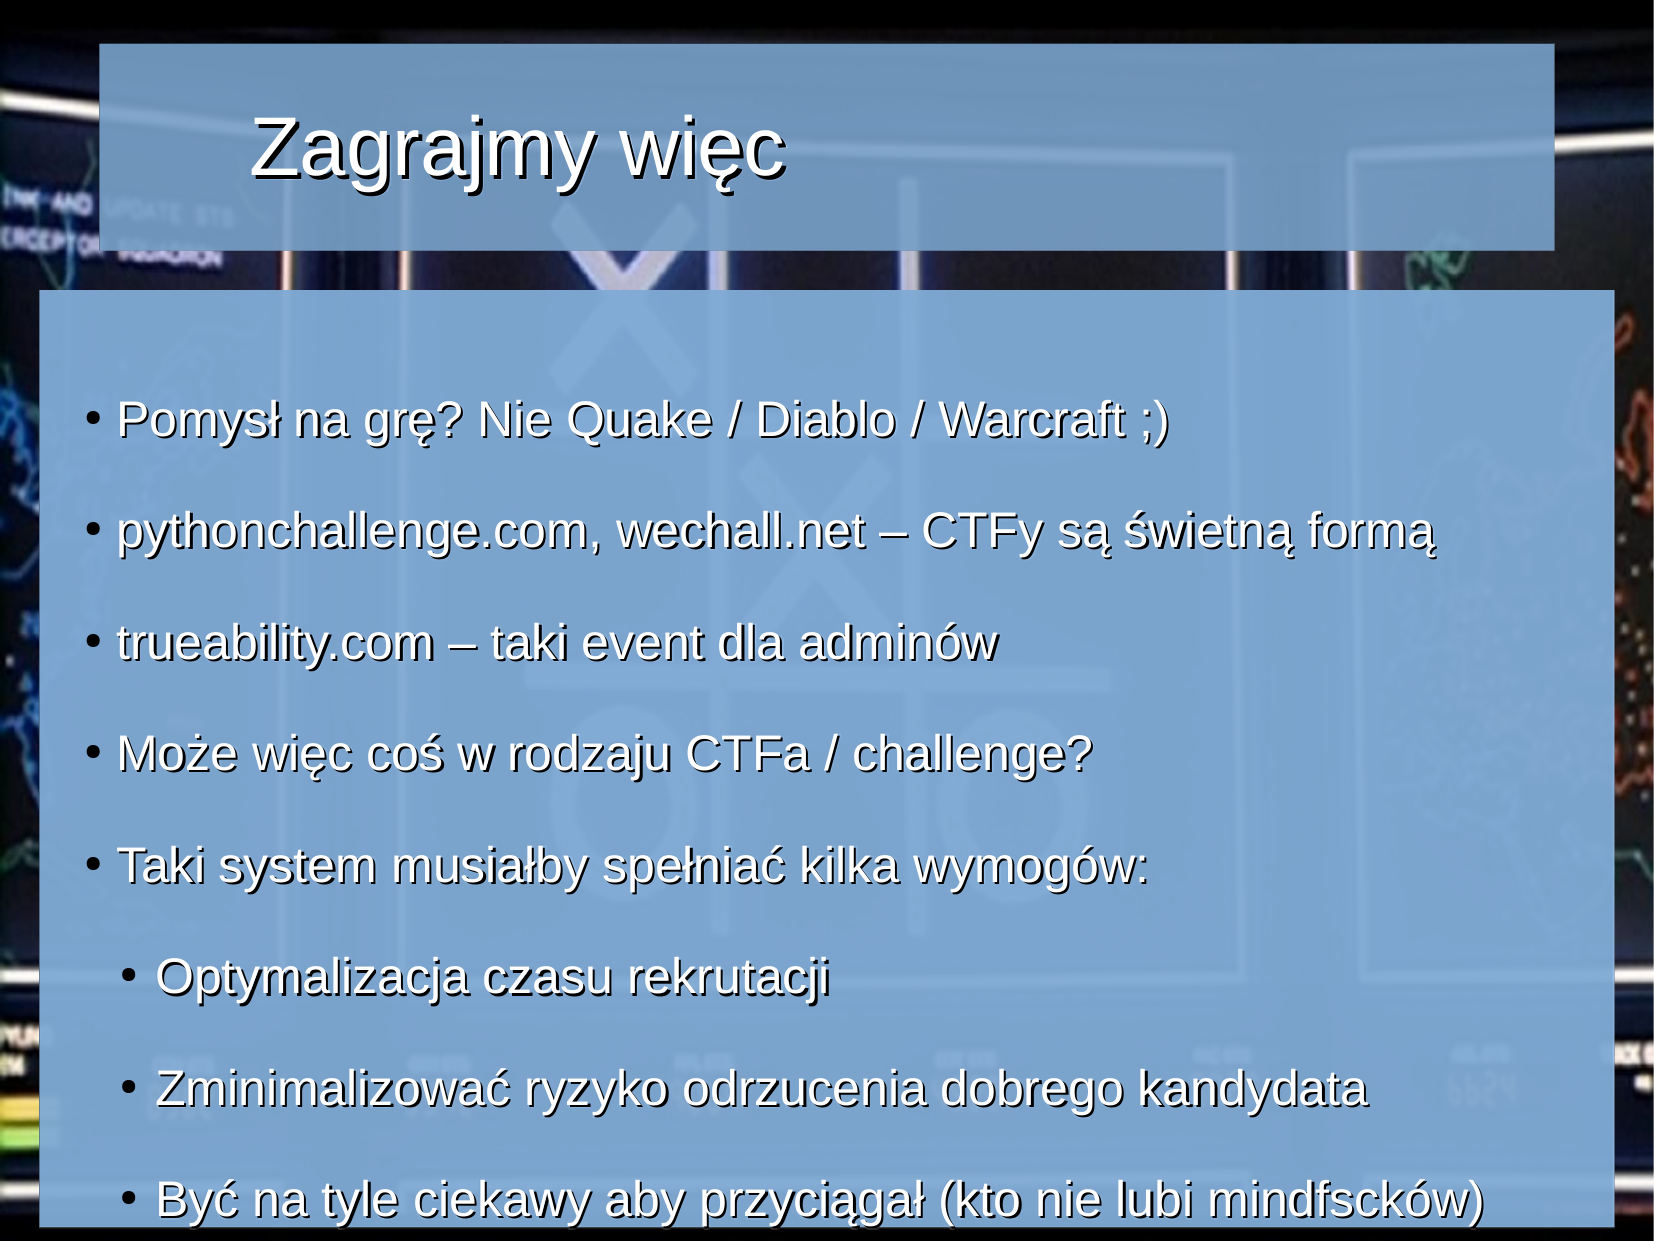

# Zagrajmy więc
 Pomysł na grę? Nie Quake / Diablo / Warcraft ;)
 pythonchallenge.com, wechall.net – CTFy są świetną formą
 trueability.com – taki event dla adminów
 Może więc coś w rodzaju CTFa / challenge?
 Taki system musiałby spełniać kilka wymogów:
Optymalizacja czasu rekrutacji
Zminimalizować ryzyko odrzucenia dobrego kandydata
Być na tyle ciekawy aby przyciągał (kto nie lubi mindfscków)